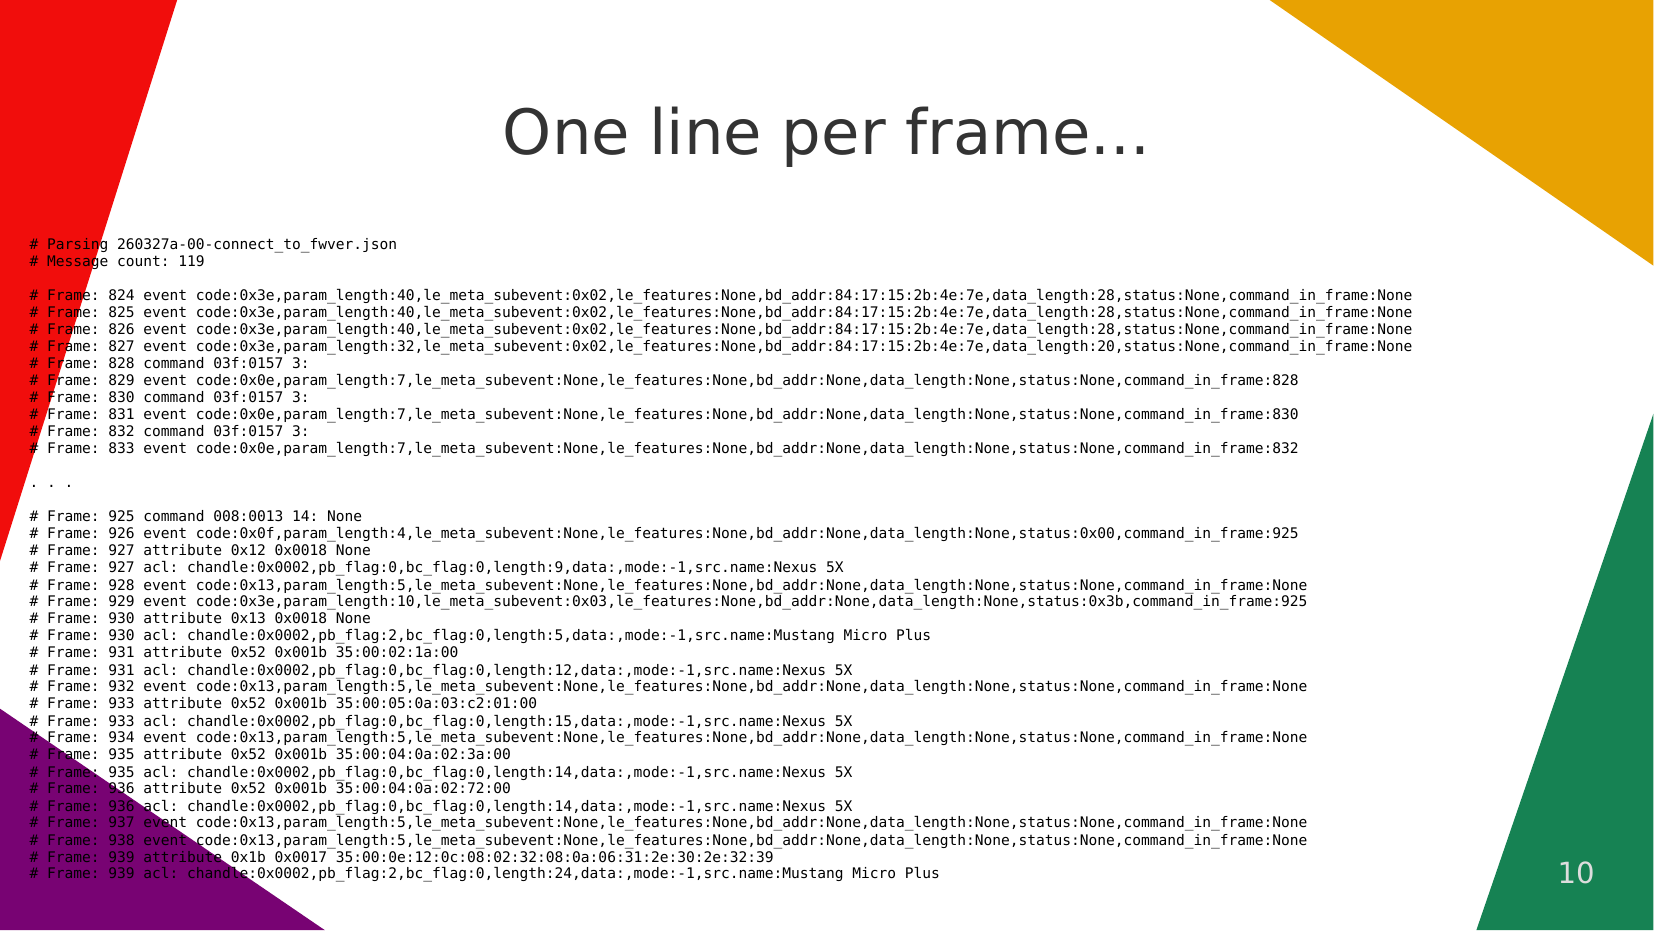

# One line per frame...
# Parsing 260327a-00-connect_to_fwver.json
# Message count: 119
# Frame: 824 event code:0x3e,param_length:40,le_meta_subevent:0x02,le_features:None,bd_addr:84:17:15:2b:4e:7e,data_length:28,status:None,command_in_frame:None
# Frame: 825 event code:0x3e,param_length:40,le_meta_subevent:0x02,le_features:None,bd_addr:84:17:15:2b:4e:7e,data_length:28,status:None,command_in_frame:None
# Frame: 826 event code:0x3e,param_length:40,le_meta_subevent:0x02,le_features:None,bd_addr:84:17:15:2b:4e:7e,data_length:28,status:None,command_in_frame:None
# Frame: 827 event code:0x3e,param_length:32,le_meta_subevent:0x02,le_features:None,bd_addr:84:17:15:2b:4e:7e,data_length:20,status:None,command_in_frame:None
# Frame: 828 command 03f:0157 3:
# Frame: 829 event code:0x0e,param_length:7,le_meta_subevent:None,le_features:None,bd_addr:None,data_length:None,status:None,command_in_frame:828
# Frame: 830 command 03f:0157 3:
# Frame: 831 event code:0x0e,param_length:7,le_meta_subevent:None,le_features:None,bd_addr:None,data_length:None,status:None,command_in_frame:830
# Frame: 832 command 03f:0157 3:
# Frame: 833 event code:0x0e,param_length:7,le_meta_subevent:None,le_features:None,bd_addr:None,data_length:None,status:None,command_in_frame:832
. . .
# Frame: 925 command 008:0013 14: None
# Frame: 926 event code:0x0f,param_length:4,le_meta_subevent:None,le_features:None,bd_addr:None,data_length:None,status:0x00,command_in_frame:925
# Frame: 927 attribute 0x12 0x0018 None
# Frame: 927 acl: chandle:0x0002,pb_flag:0,bc_flag:0,length:9,data:,mode:-1,src.name:Nexus 5X
# Frame: 928 event code:0x13,param_length:5,le_meta_subevent:None,le_features:None,bd_addr:None,data_length:None,status:None,command_in_frame:None
# Frame: 929 event code:0x3e,param_length:10,le_meta_subevent:0x03,le_features:None,bd_addr:None,data_length:None,status:0x3b,command_in_frame:925
# Frame: 930 attribute 0x13 0x0018 None
# Frame: 930 acl: chandle:0x0002,pb_flag:2,bc_flag:0,length:5,data:,mode:-1,src.name:Mustang Micro Plus
# Frame: 931 attribute 0x52 0x001b 35:00:02:1a:00
# Frame: 931 acl: chandle:0x0002,pb_flag:0,bc_flag:0,length:12,data:,mode:-1,src.name:Nexus 5X
# Frame: 932 event code:0x13,param_length:5,le_meta_subevent:None,le_features:None,bd_addr:None,data_length:None,status:None,command_in_frame:None
# Frame: 933 attribute 0x52 0x001b 35:00:05:0a:03:c2:01:00
# Frame: 933 acl: chandle:0x0002,pb_flag:0,bc_flag:0,length:15,data:,mode:-1,src.name:Nexus 5X
# Frame: 934 event code:0x13,param_length:5,le_meta_subevent:None,le_features:None,bd_addr:None,data_length:None,status:None,command_in_frame:None
# Frame: 935 attribute 0x52 0x001b 35:00:04:0a:02:3a:00
# Frame: 935 acl: chandle:0x0002,pb_flag:0,bc_flag:0,length:14,data:,mode:-1,src.name:Nexus 5X
# Frame: 936 attribute 0x52 0x001b 35:00:04:0a:02:72:00
# Frame: 936 acl: chandle:0x0002,pb_flag:0,bc_flag:0,length:14,data:,mode:-1,src.name:Nexus 5X
# Frame: 937 event code:0x13,param_length:5,le_meta_subevent:None,le_features:None,bd_addr:None,data_length:None,status:None,command_in_frame:None
# Frame: 938 event code:0x13,param_length:5,le_meta_subevent:None,le_features:None,bd_addr:None,data_length:None,status:None,command_in_frame:None
# Frame: 939 attribute 0x1b 0x0017 35:00:0e:12:0c:08:02:32:08:0a:06:31:2e:30:2e:32:39
# Frame: 939 acl: chandle:0x0002,pb_flag:2,bc_flag:0,length:24,data:,mode:-1,src.name:Mustang Micro Plus
10